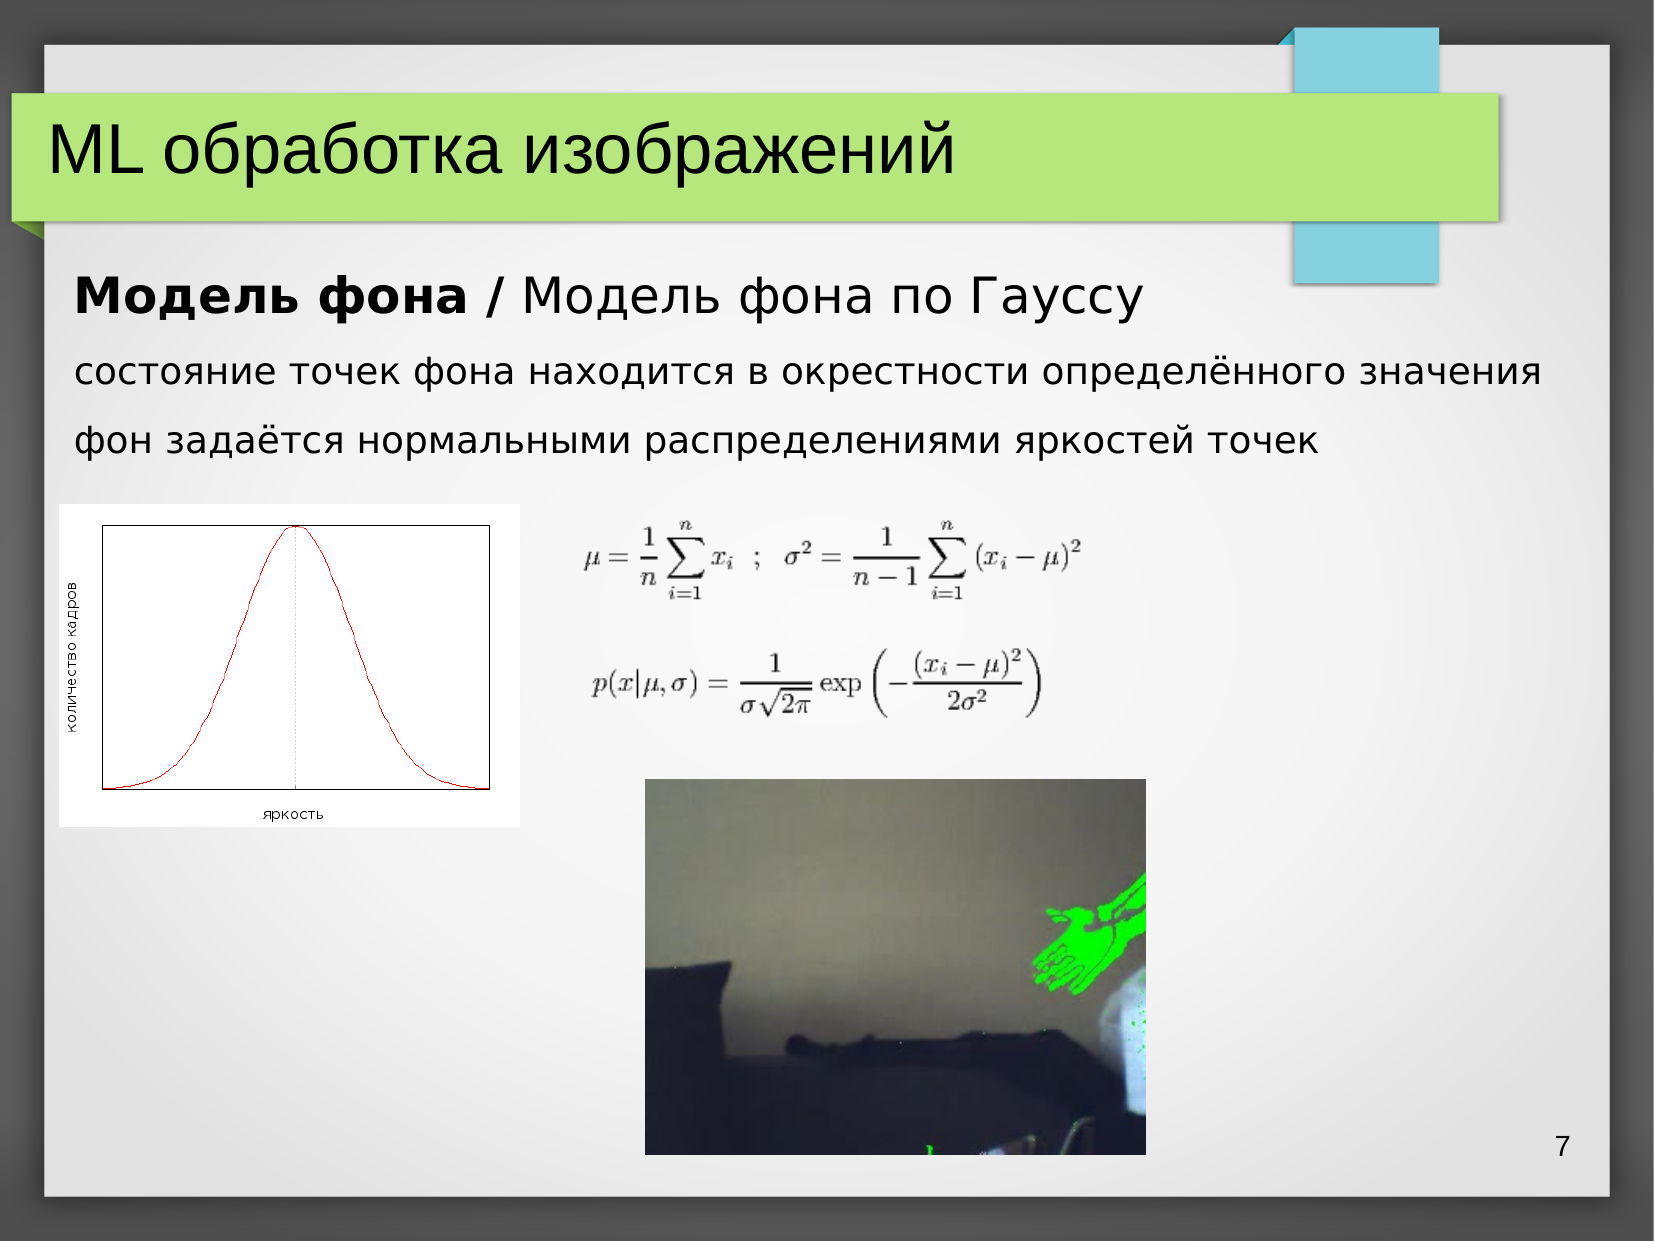

# ML обработка изображений
Модель фона / Модель фона по Гауссу
состояние точек фона находится в окрестности определённого значения
фон задаётся нормальными распределениями яркостей точек
7